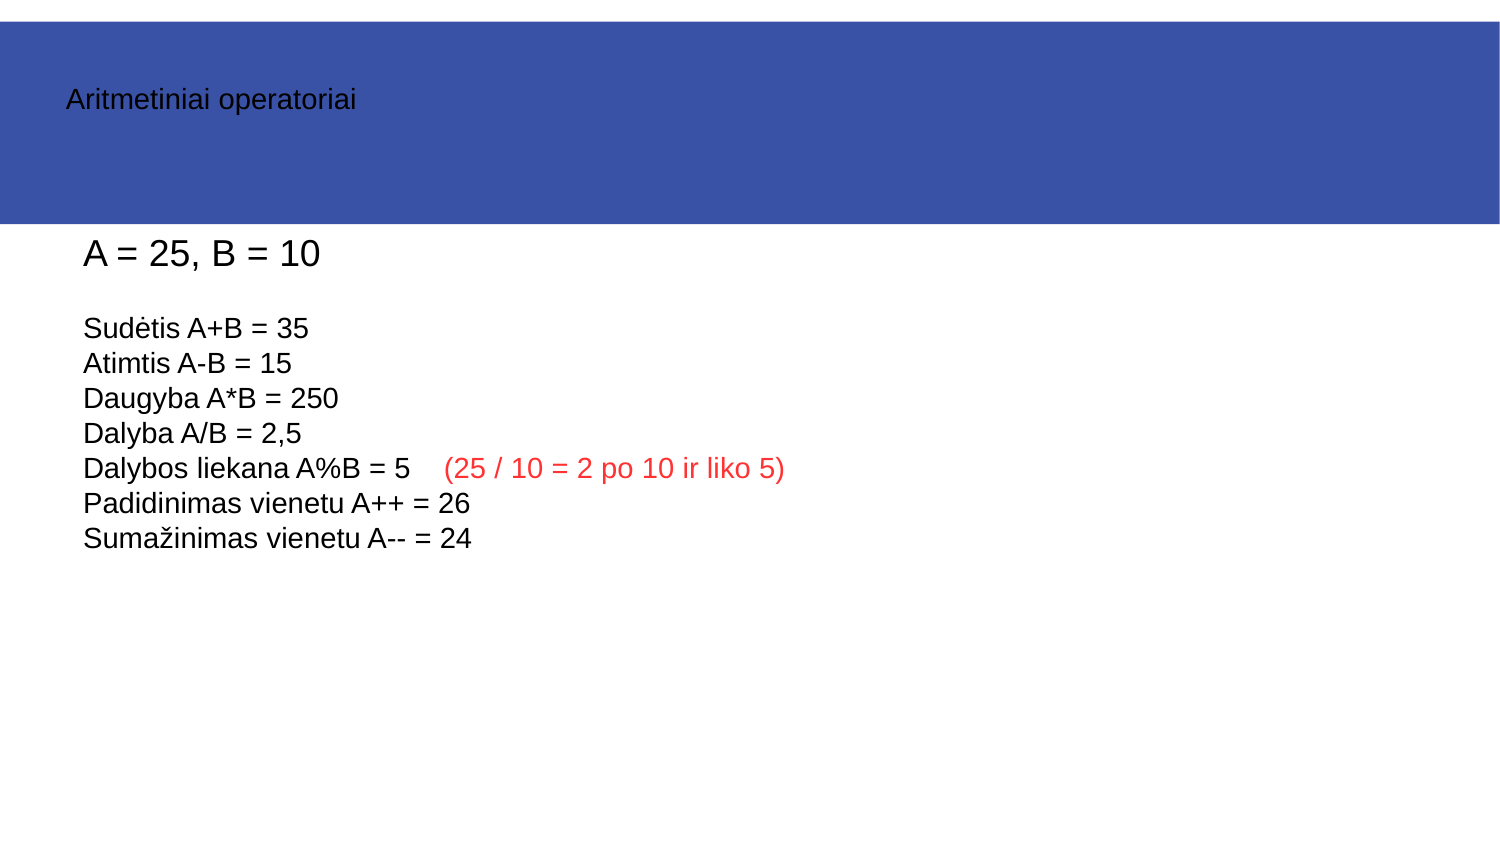

# Aritmetiniai operatoriai
A = 25, B = 10
Sudėtis A+B = 35
Atimtis A-B = 15
Daugyba A*B = 250
Dalyba A/B = 2,5
Dalybos liekana A%B = 5 (25 / 10 = 2 po 10 ir liko 5)
Padidinimas vienetu A++ = 26
Sumažinimas vienetu A-- = 24